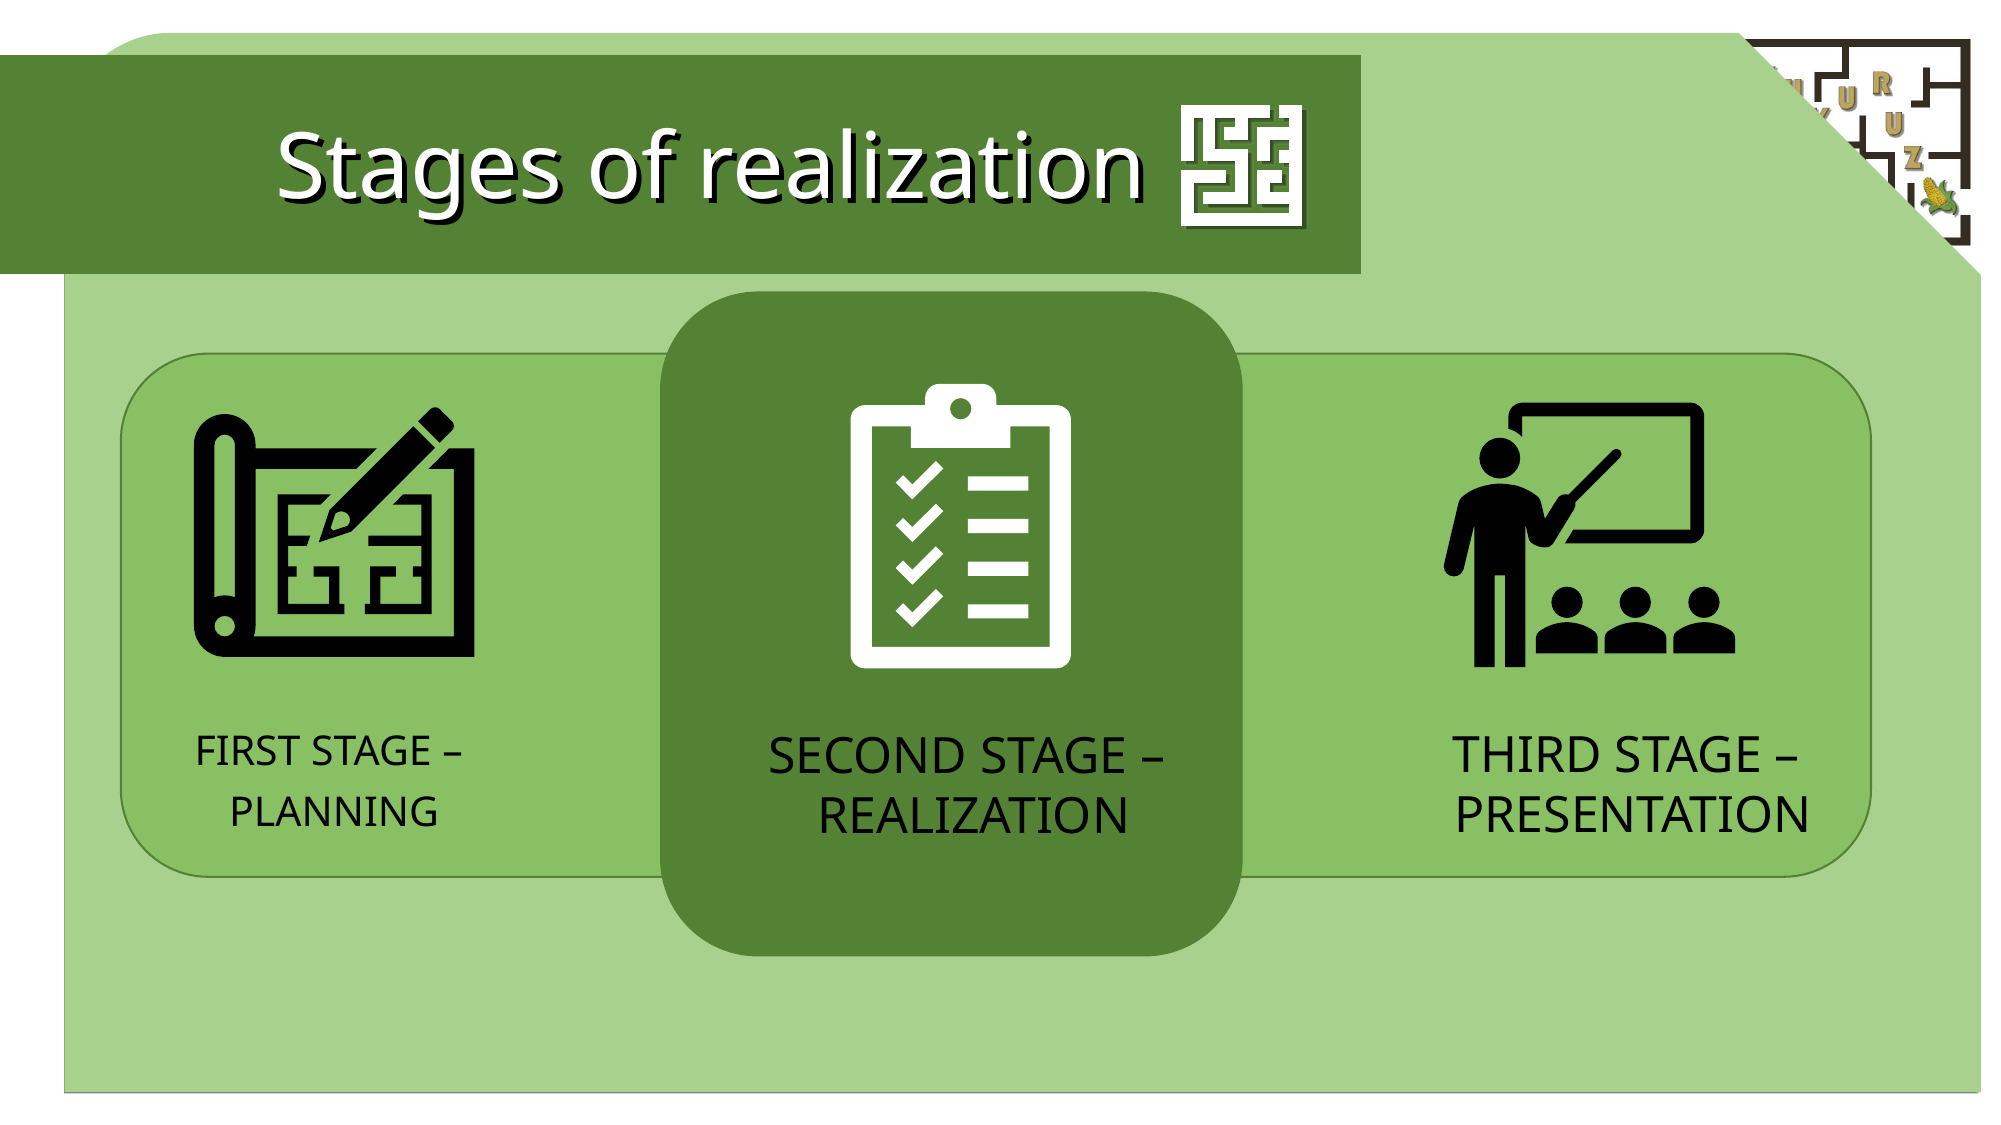

# Stages of realization
Third stage –
presentation
Second stage –
realization
FIRST STAGE –
PLANNING